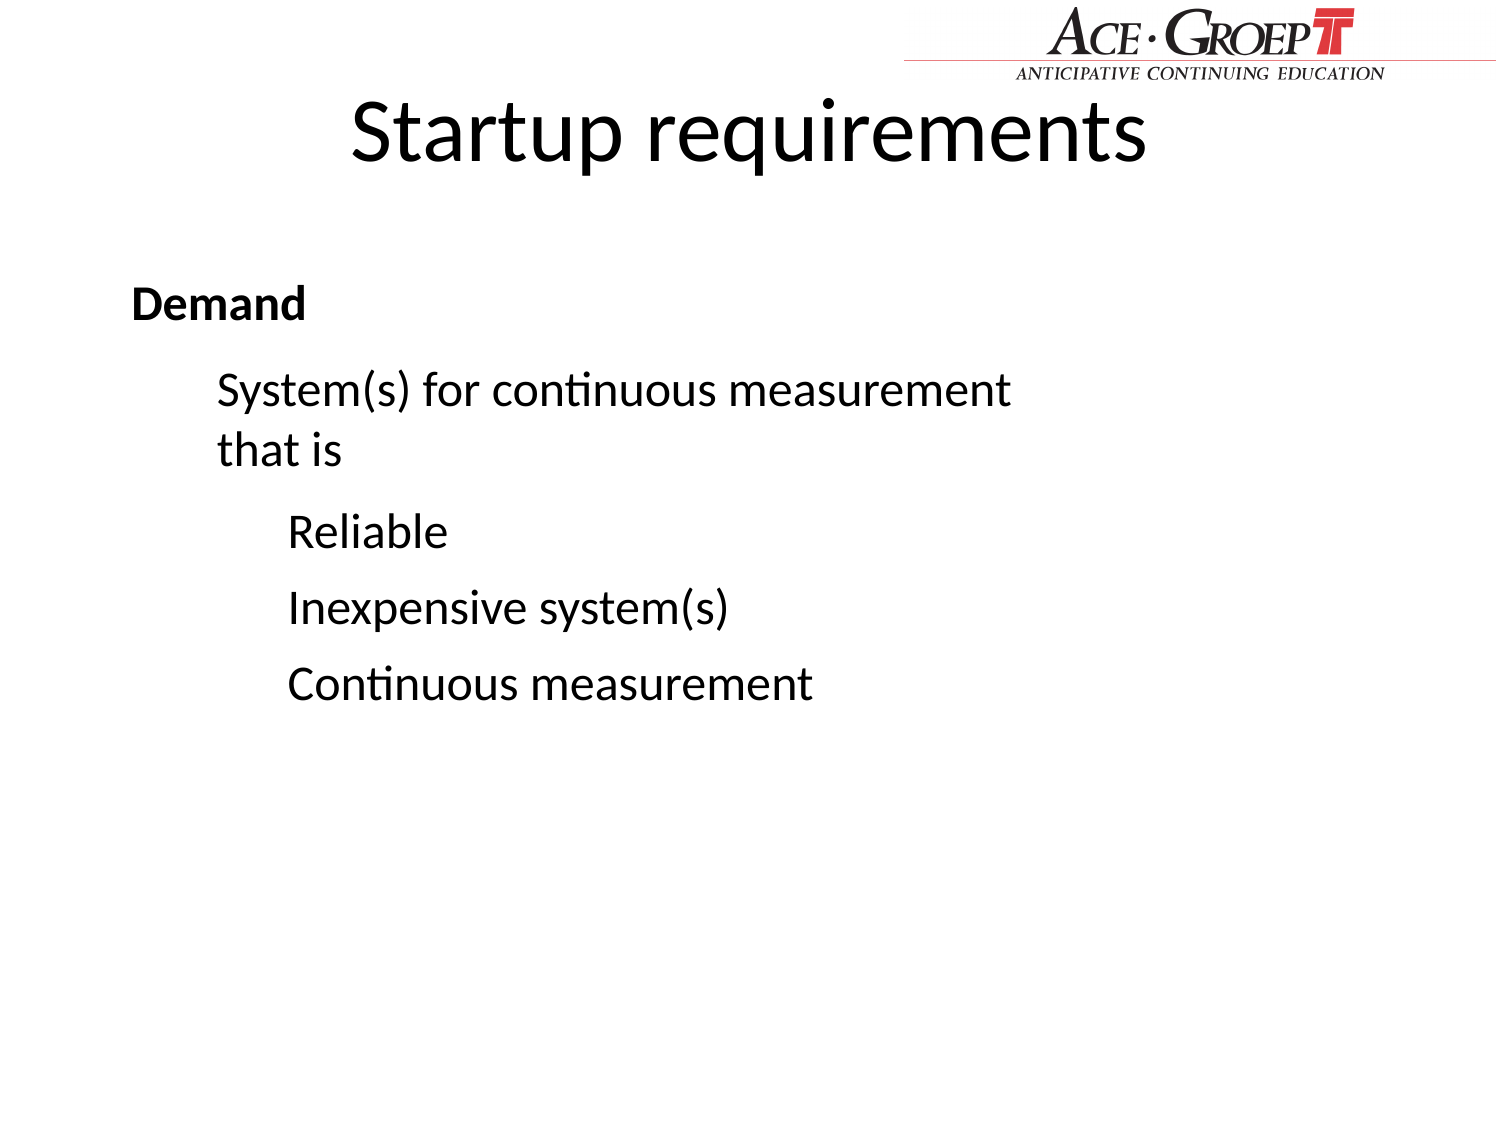

# Startup requirements
Demand
System(s) for continuous measurement
that is
Reliable
Inexpensive system(s)
Continuous measurement